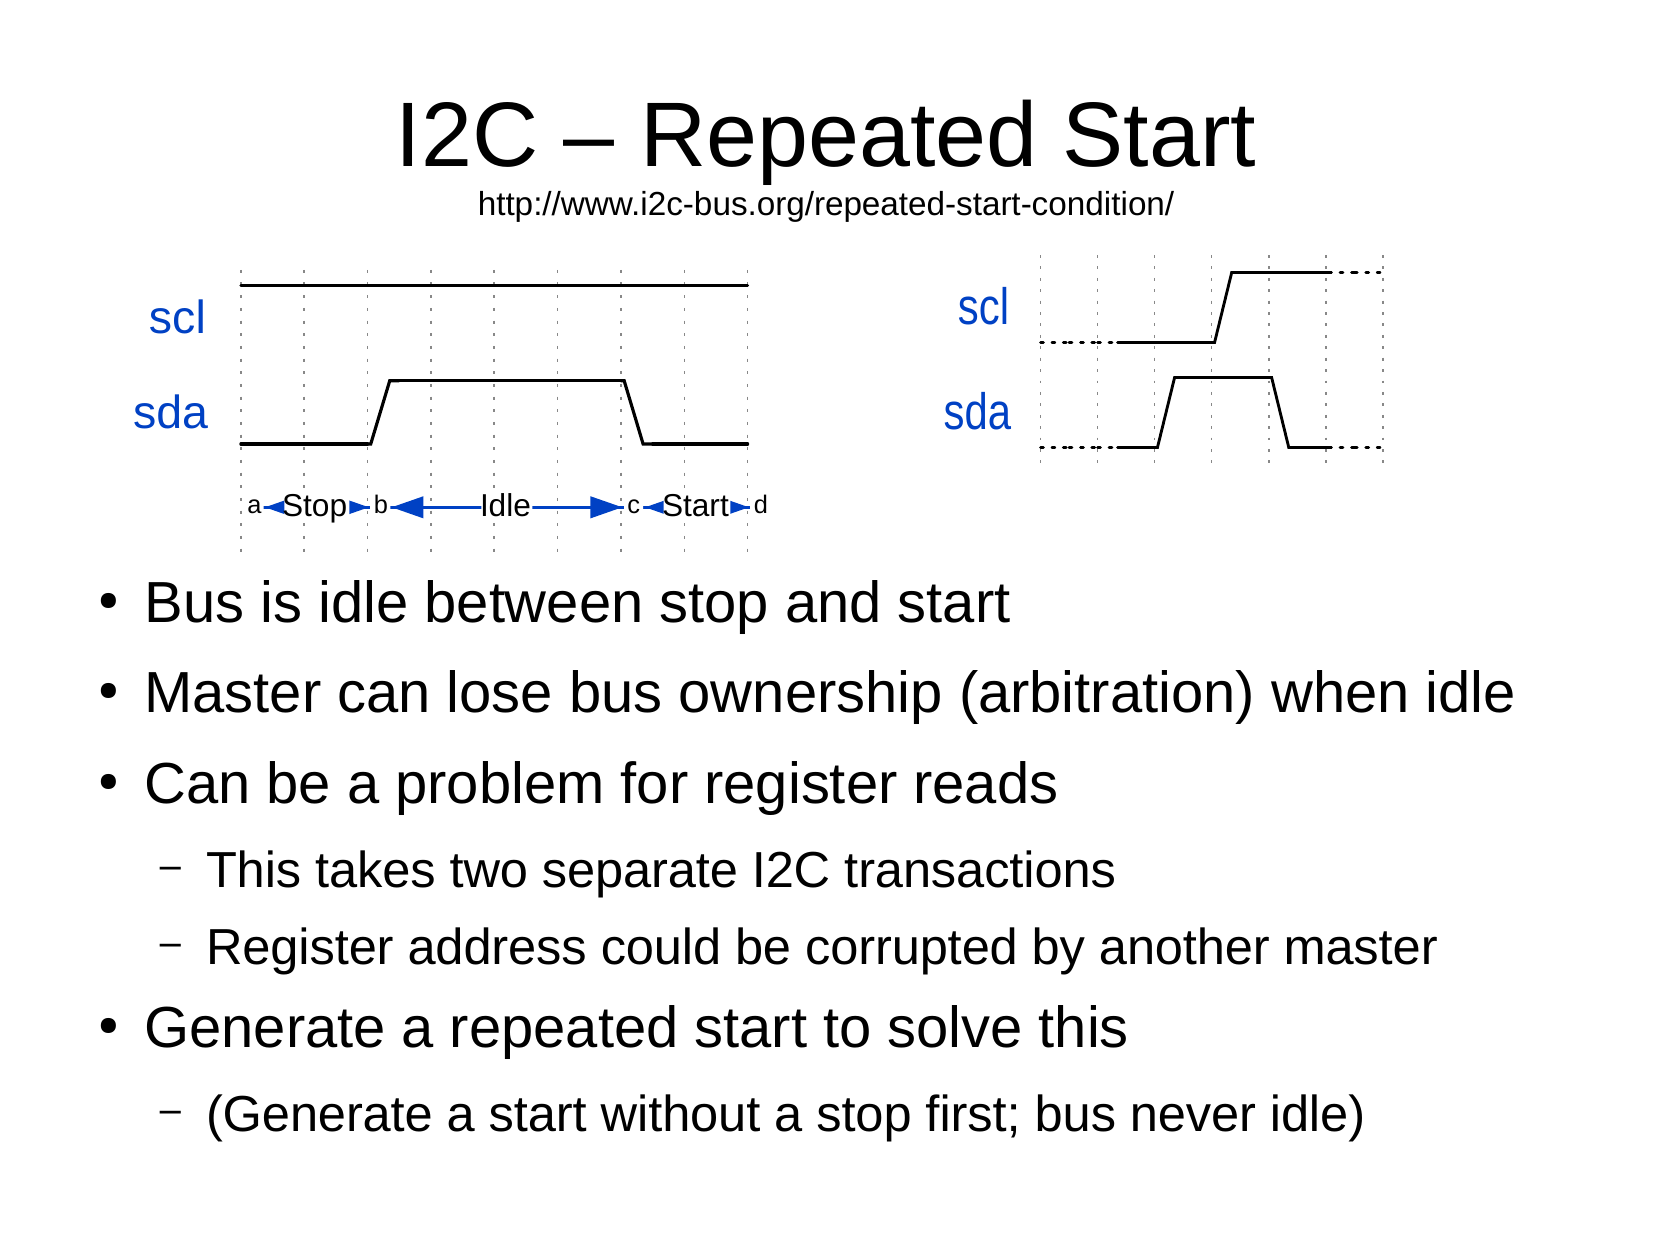

# I2C – Repeated Start http://www.i2c-bus.org/repeated-start-condition/
Bus is idle between stop and start
Master can lose bus ownership (arbitration) when idle
Can be a problem for register reads
This takes two separate I2C transactions
Register address could be corrupted by another master
Generate a repeated start to solve this
(Generate a start without a stop first; bus never idle)